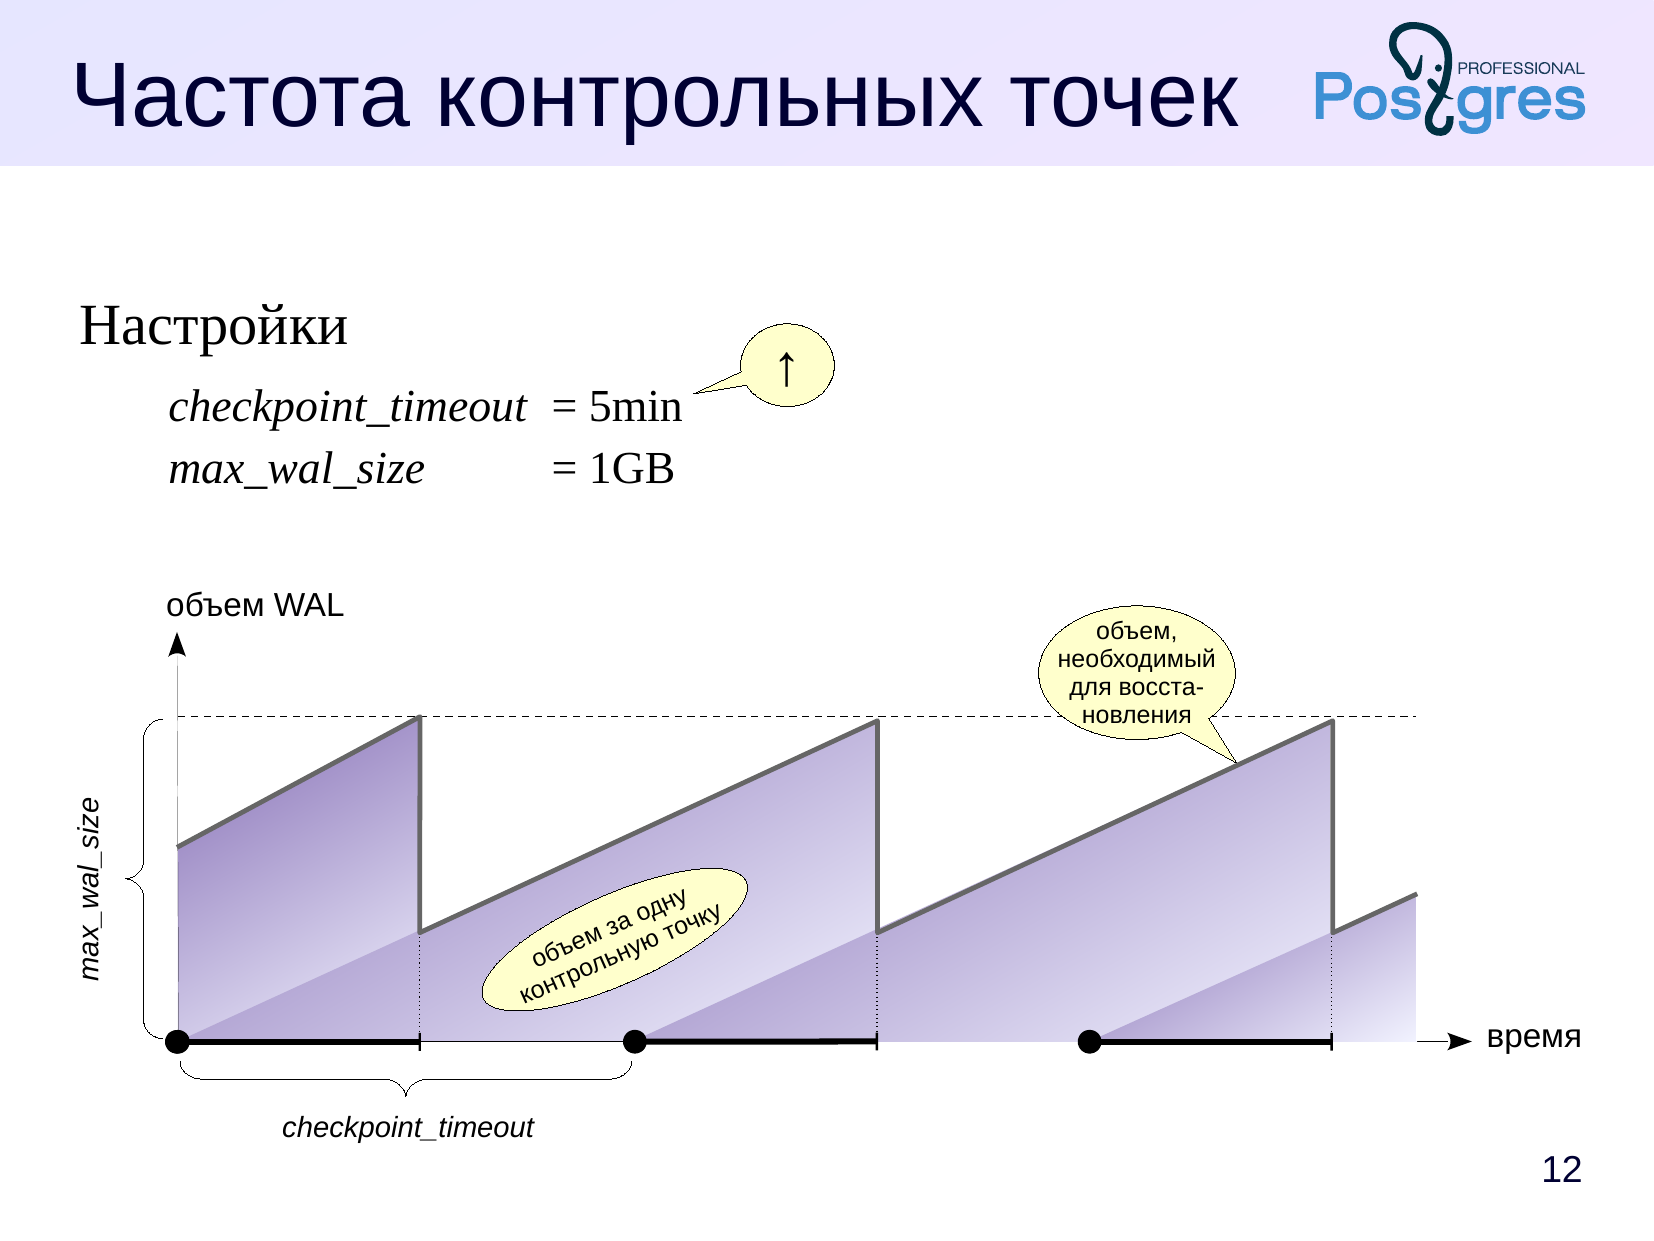

Частота контрольных точек
# Настройки
checkpoint_timeout	= 5min
max_wal_size	= 1GB
↑
объем WAL
объем,
необходимый
для восста-
новления
max_wal_size
объем за одну
контрольную точку
время
checkpoint_timeout